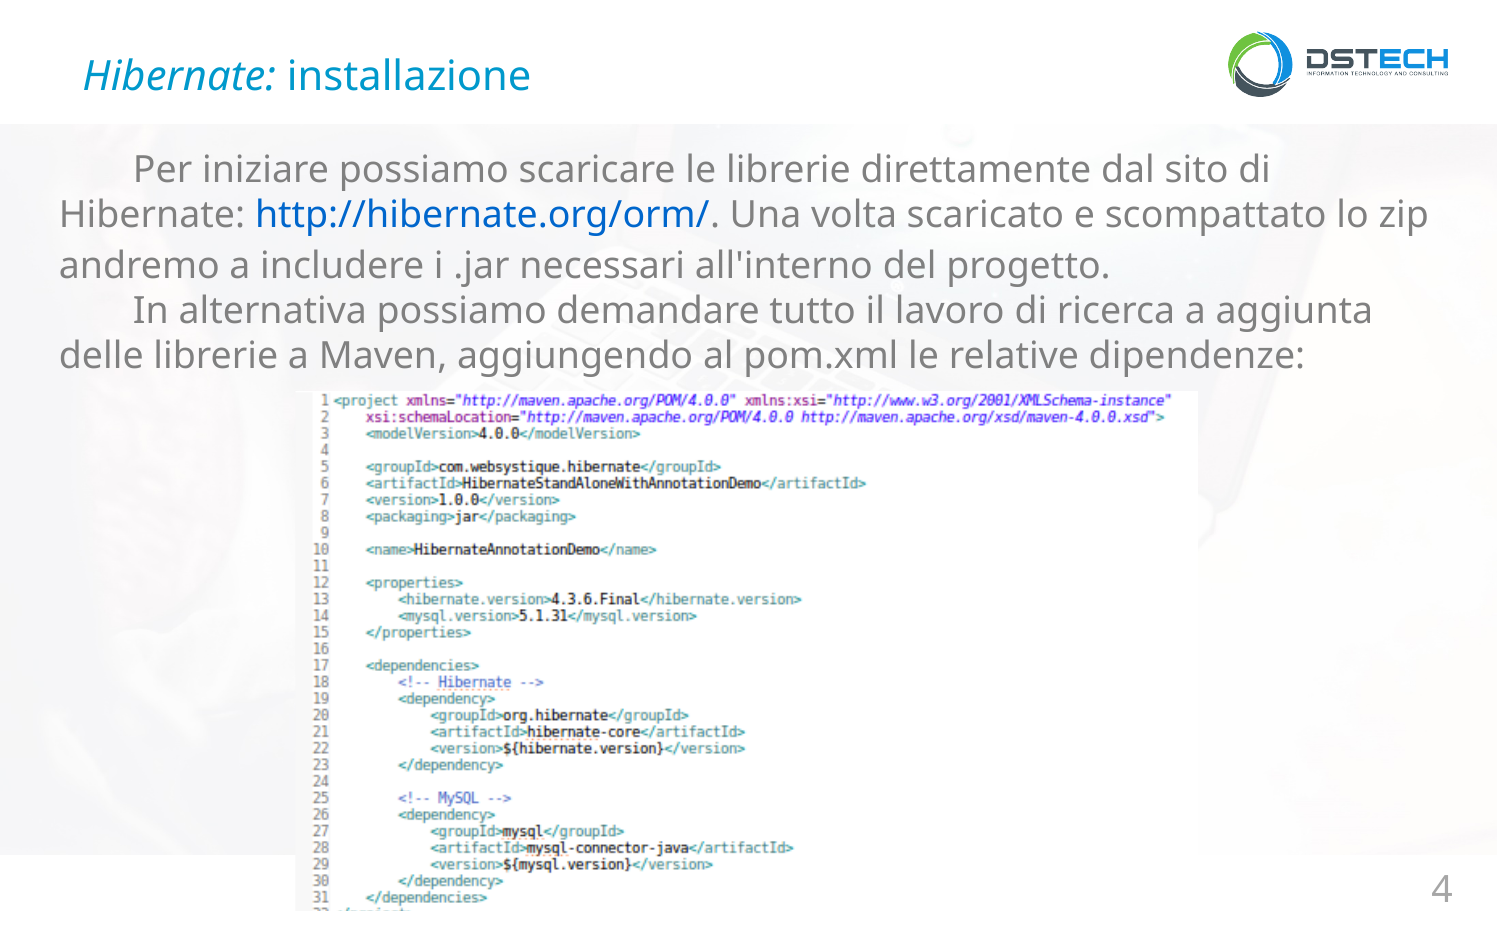

Hibernate: installazione
	Per iniziare possiamo scaricare le librerie direttamente dal sito di Hibernate: http://hibernate.org/orm/. Una volta scaricato e scompattato lo zip andremo a includere i .jar necessari all'interno del progetto.
	In alternativa possiamo demandare tutto il lavoro di ricerca a aggiunta delle librerie a Maven, aggiungendo al pom.xml le relative dipendenze:
4